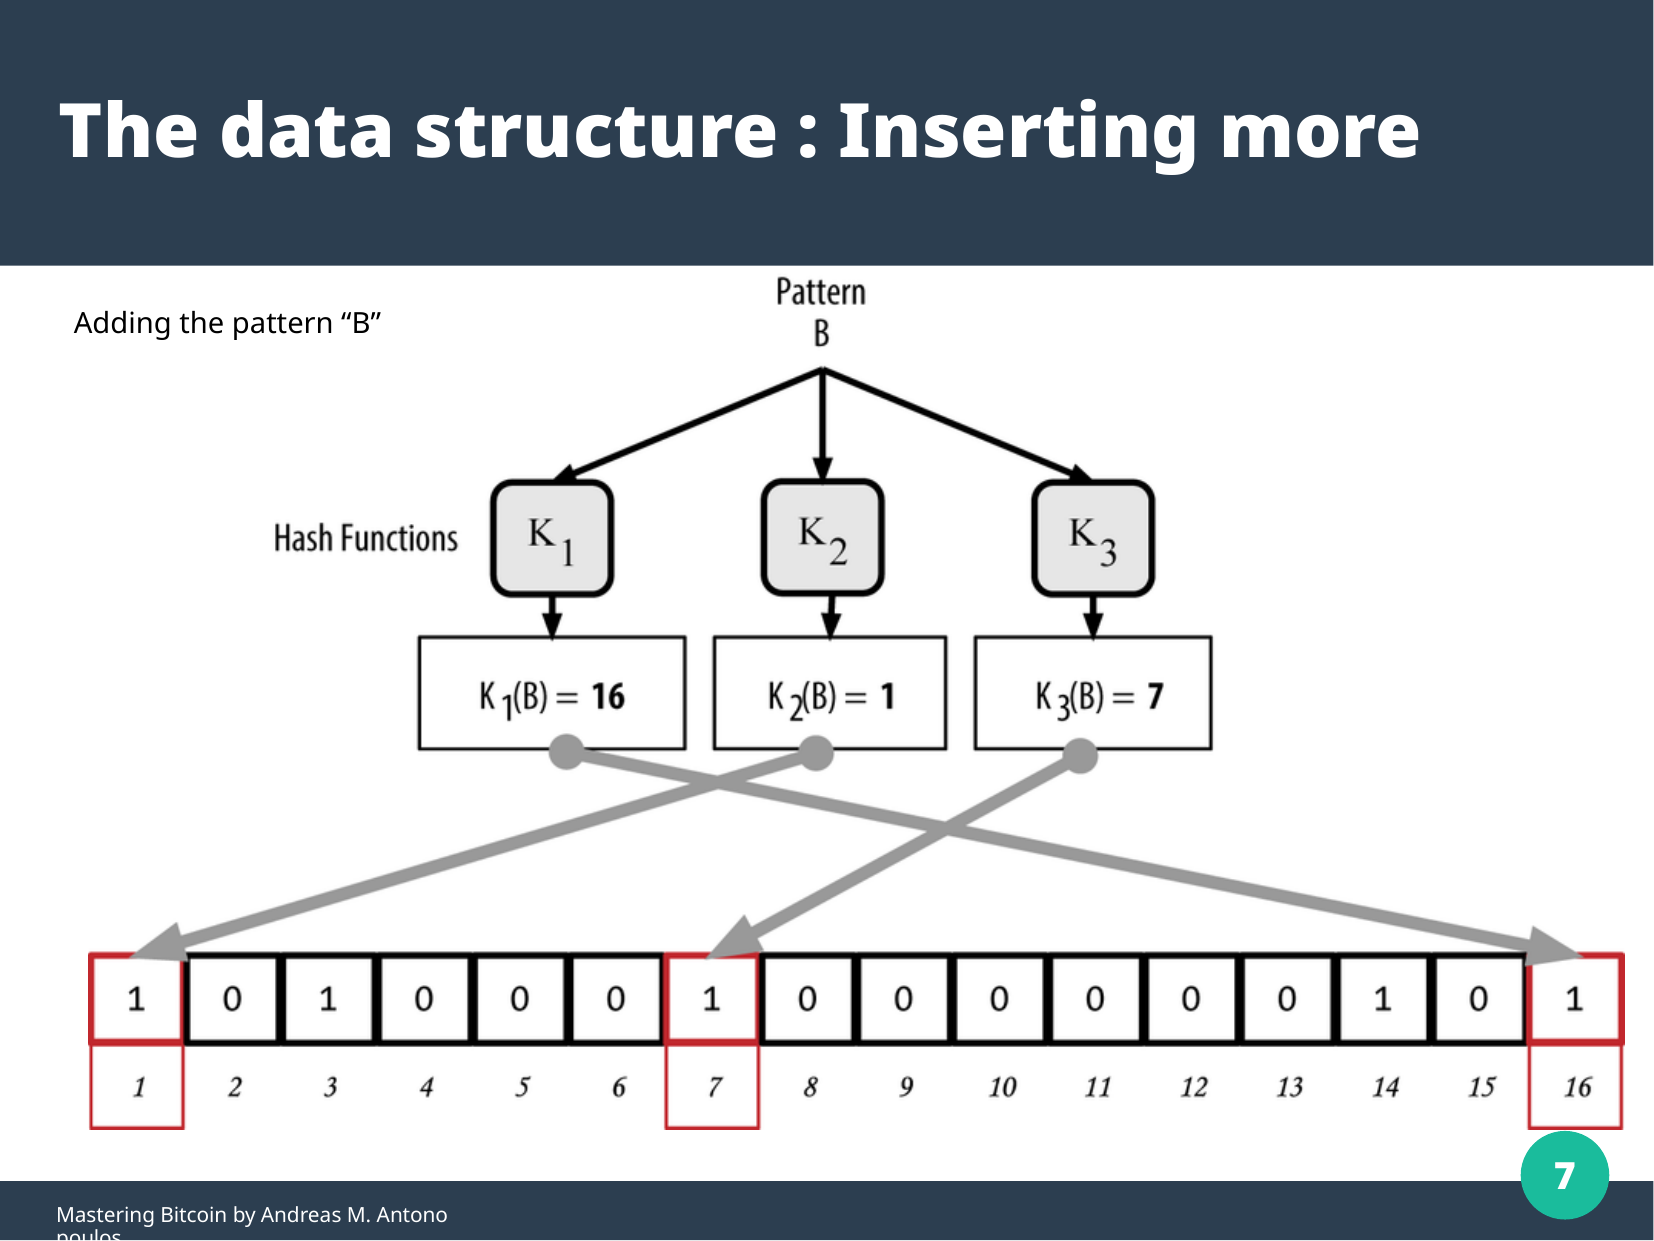

# The data structure : Inserting more
Adding the pattern “B”
7
Mastering Bitcoin by Andreas M. Antonopoulos